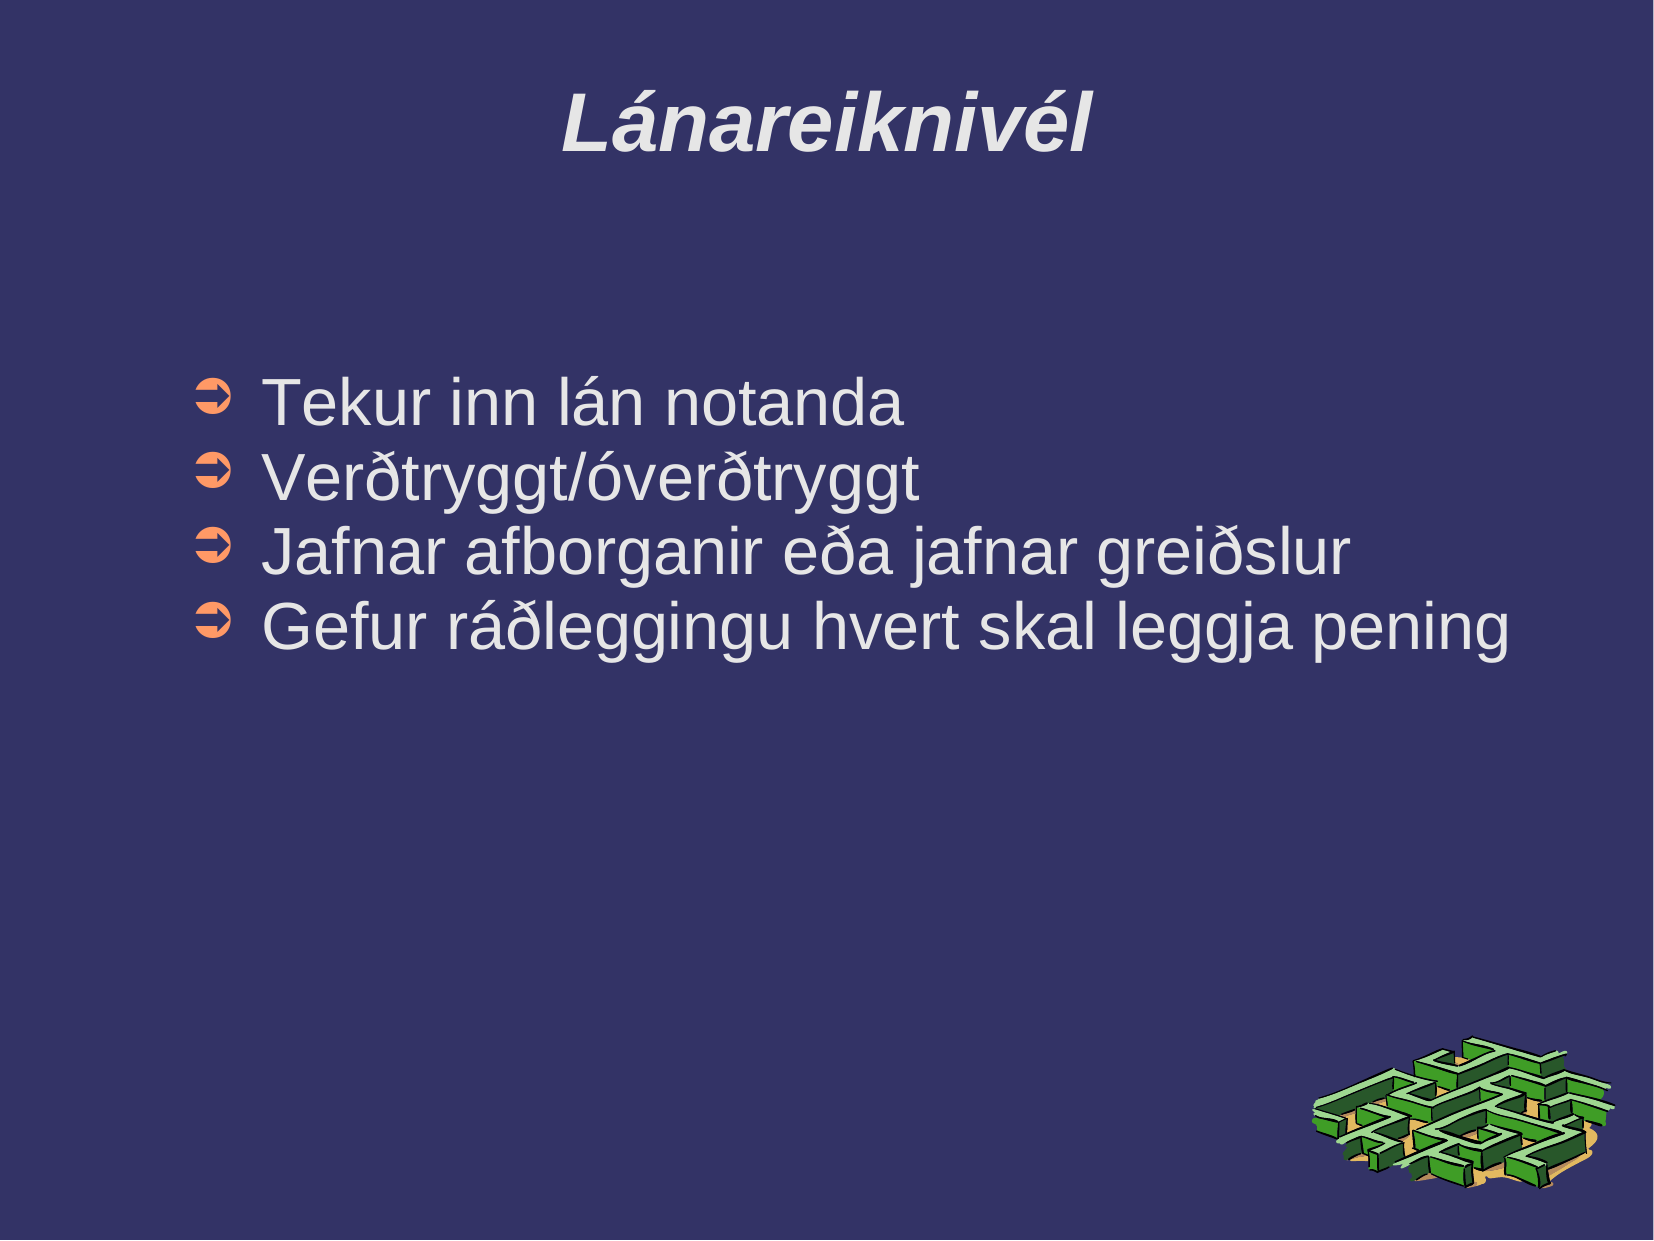

# Lánareiknivél
Tekur inn lán notanda
Verðtryggt/óverðtryggt
Jafnar afborganir eða jafnar greiðslur
Gefur ráðleggingu hvert skal leggja pening